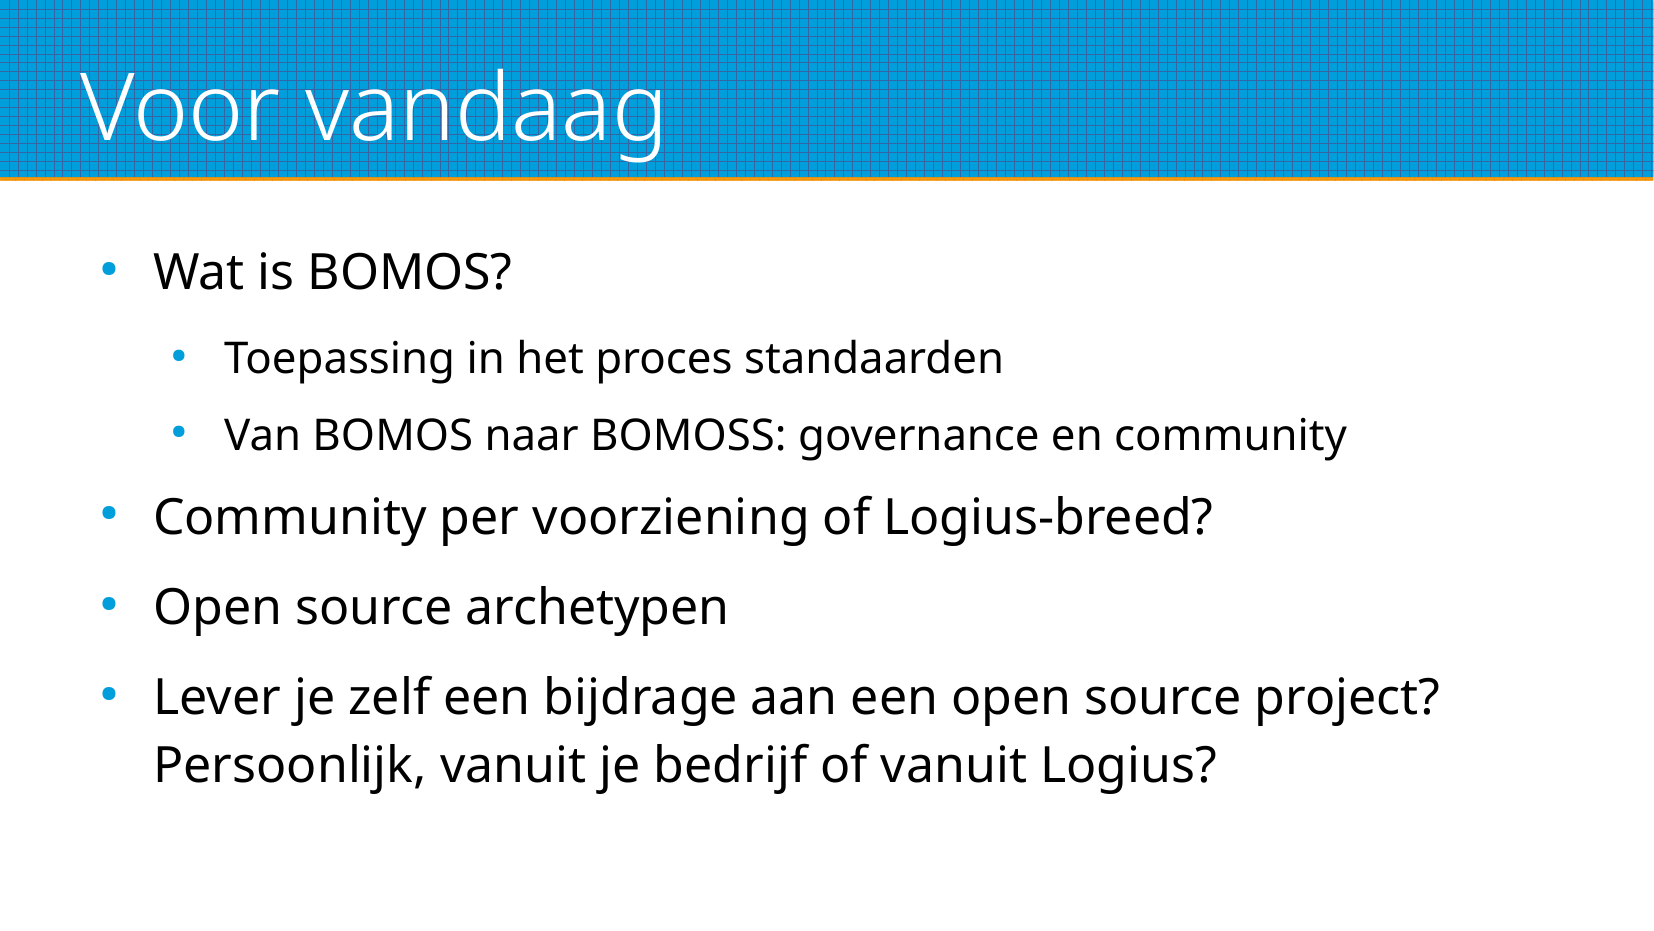

# Voor vandaag
Wat is BOMOS?
Toepassing in het proces standaarden
Van BOMOS naar BOMOSS: governance en community
Community per voorziening of Logius-breed?
Open source archetypen
Lever je zelf een bijdrage aan een open source project? Persoonlijk, vanuit je bedrijf of vanuit Logius?